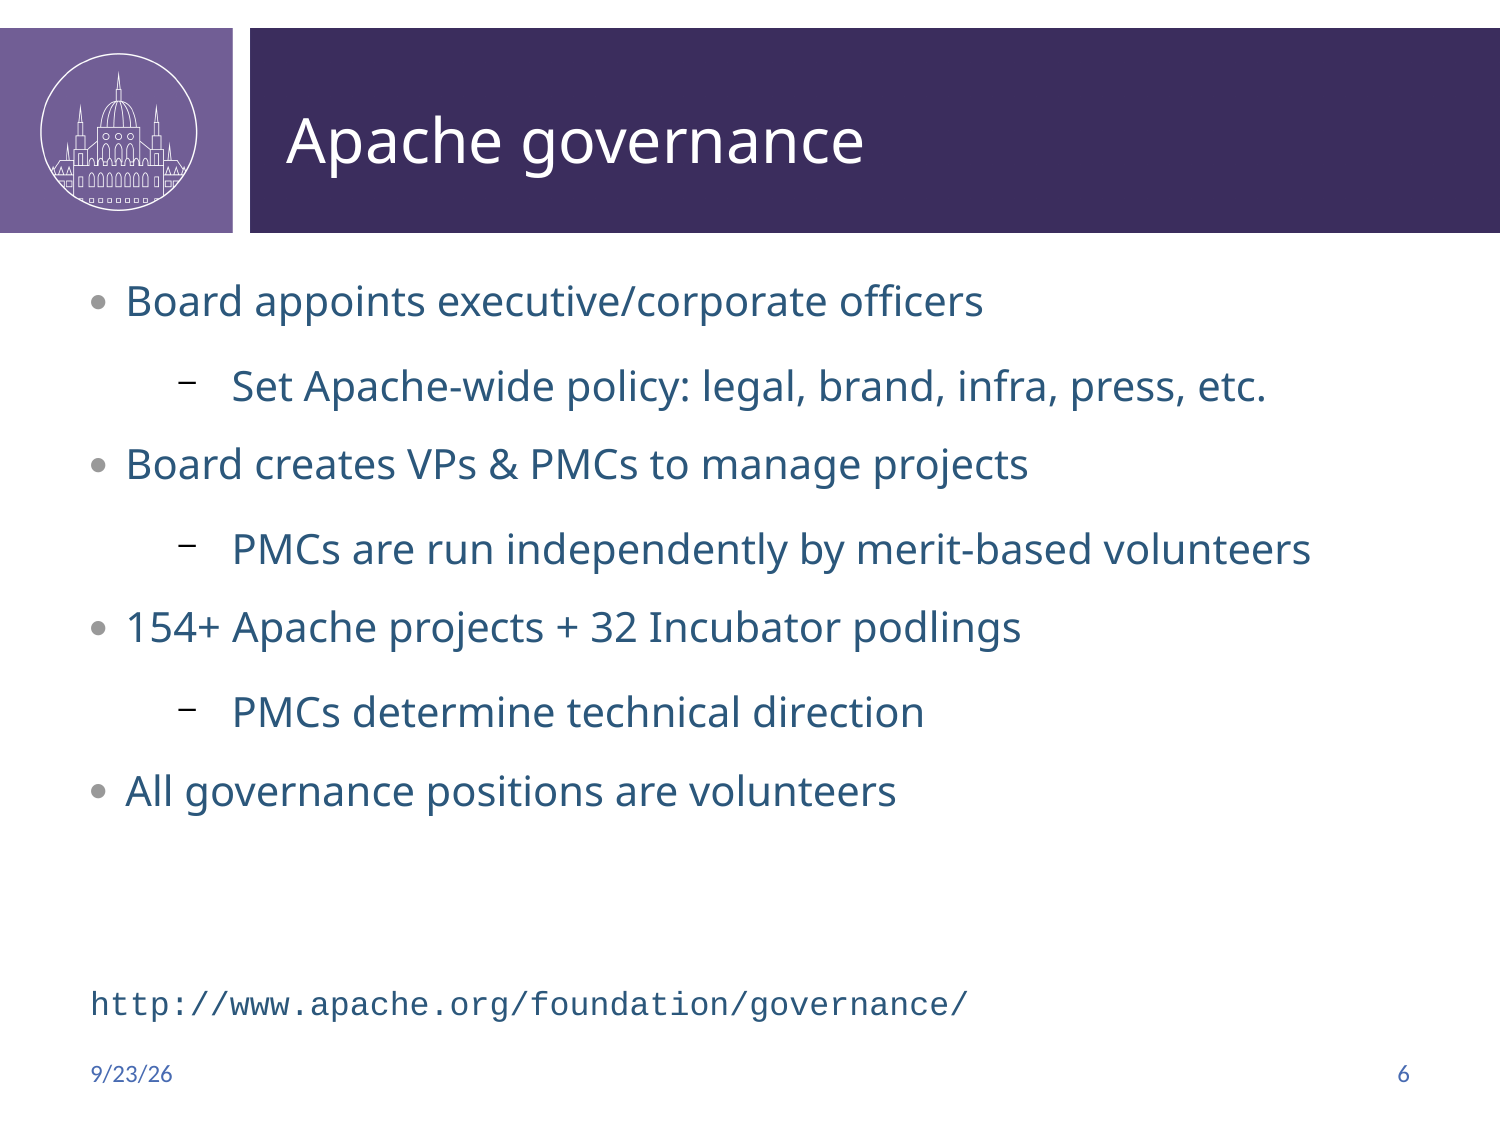

# Apache governance
Board appoints executive/corporate officers
Set Apache-wide policy: legal, brand, infra, press, etc.
Board creates VPs & PMCs to manage projects
PMCs are run independently by merit-based volunteers
154+ Apache projects + 32 Incubator podlings
PMCs determine technical direction
All governance positions are volunteers
http://www.apache.org/foundation/governance/